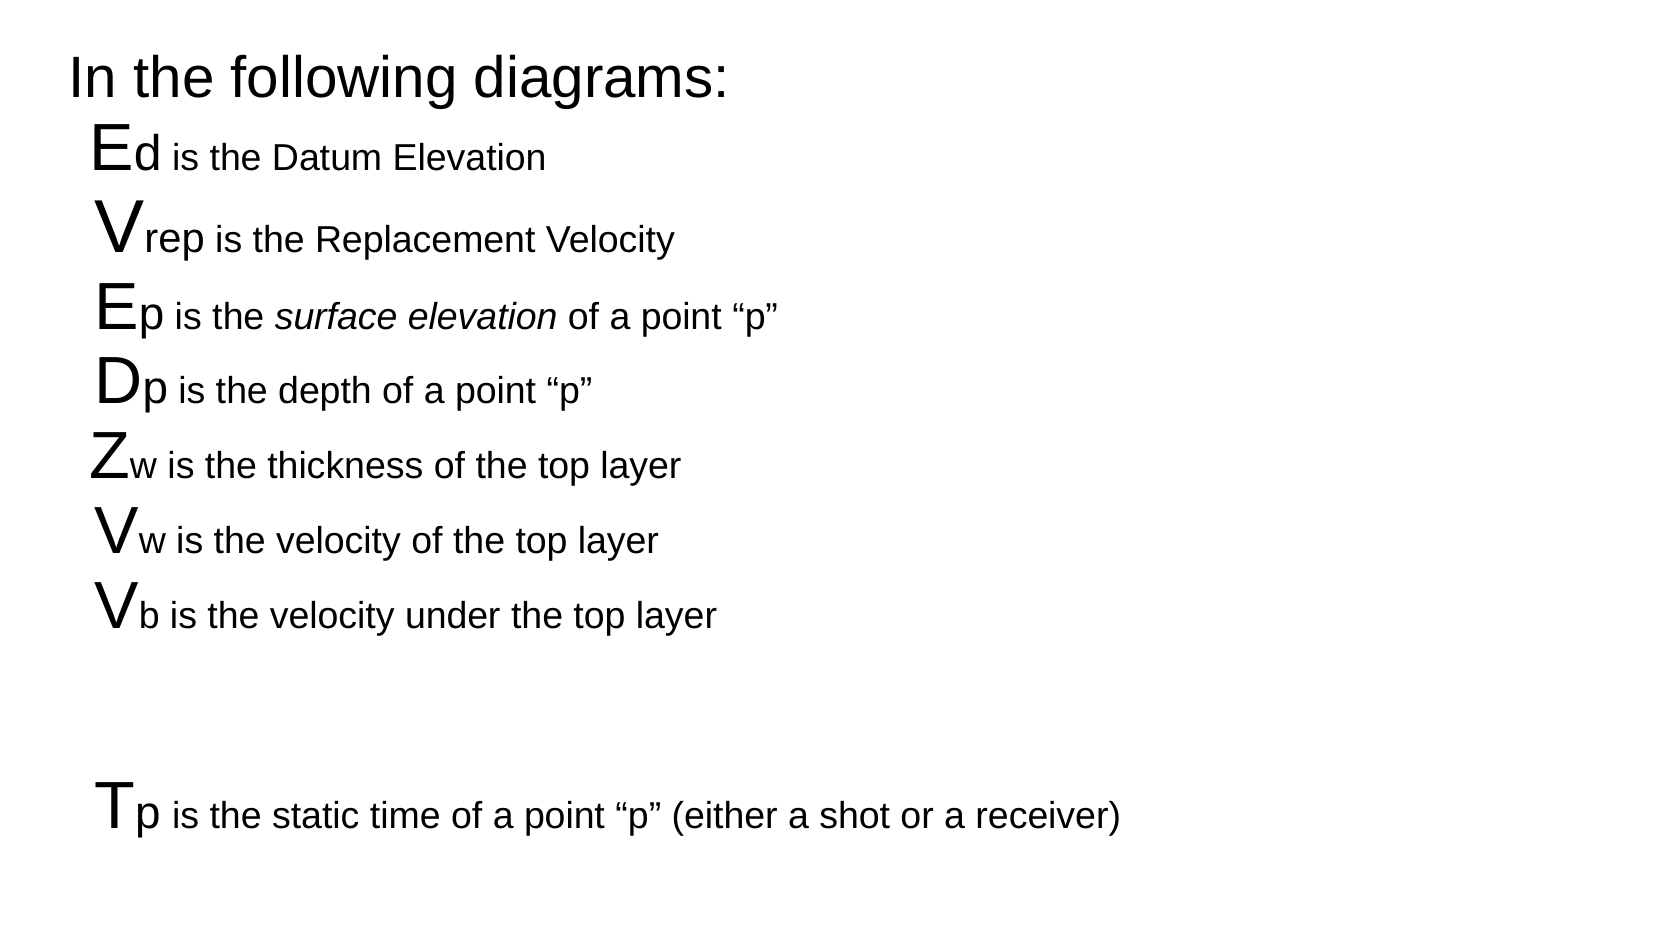

In the following diagrams:
 Ed is the Datum Elevation
 Vrep is the Replacement Velocity
 Ep is the surface elevation of a point “p”
 Dp is the depth of a point “p”
 Zw is the thickness of the top layer
 Vw is the velocity of the top layer
 Vb is the velocity under the top layer
 Tp is the static time of a point “p” (either a shot or a receiver)